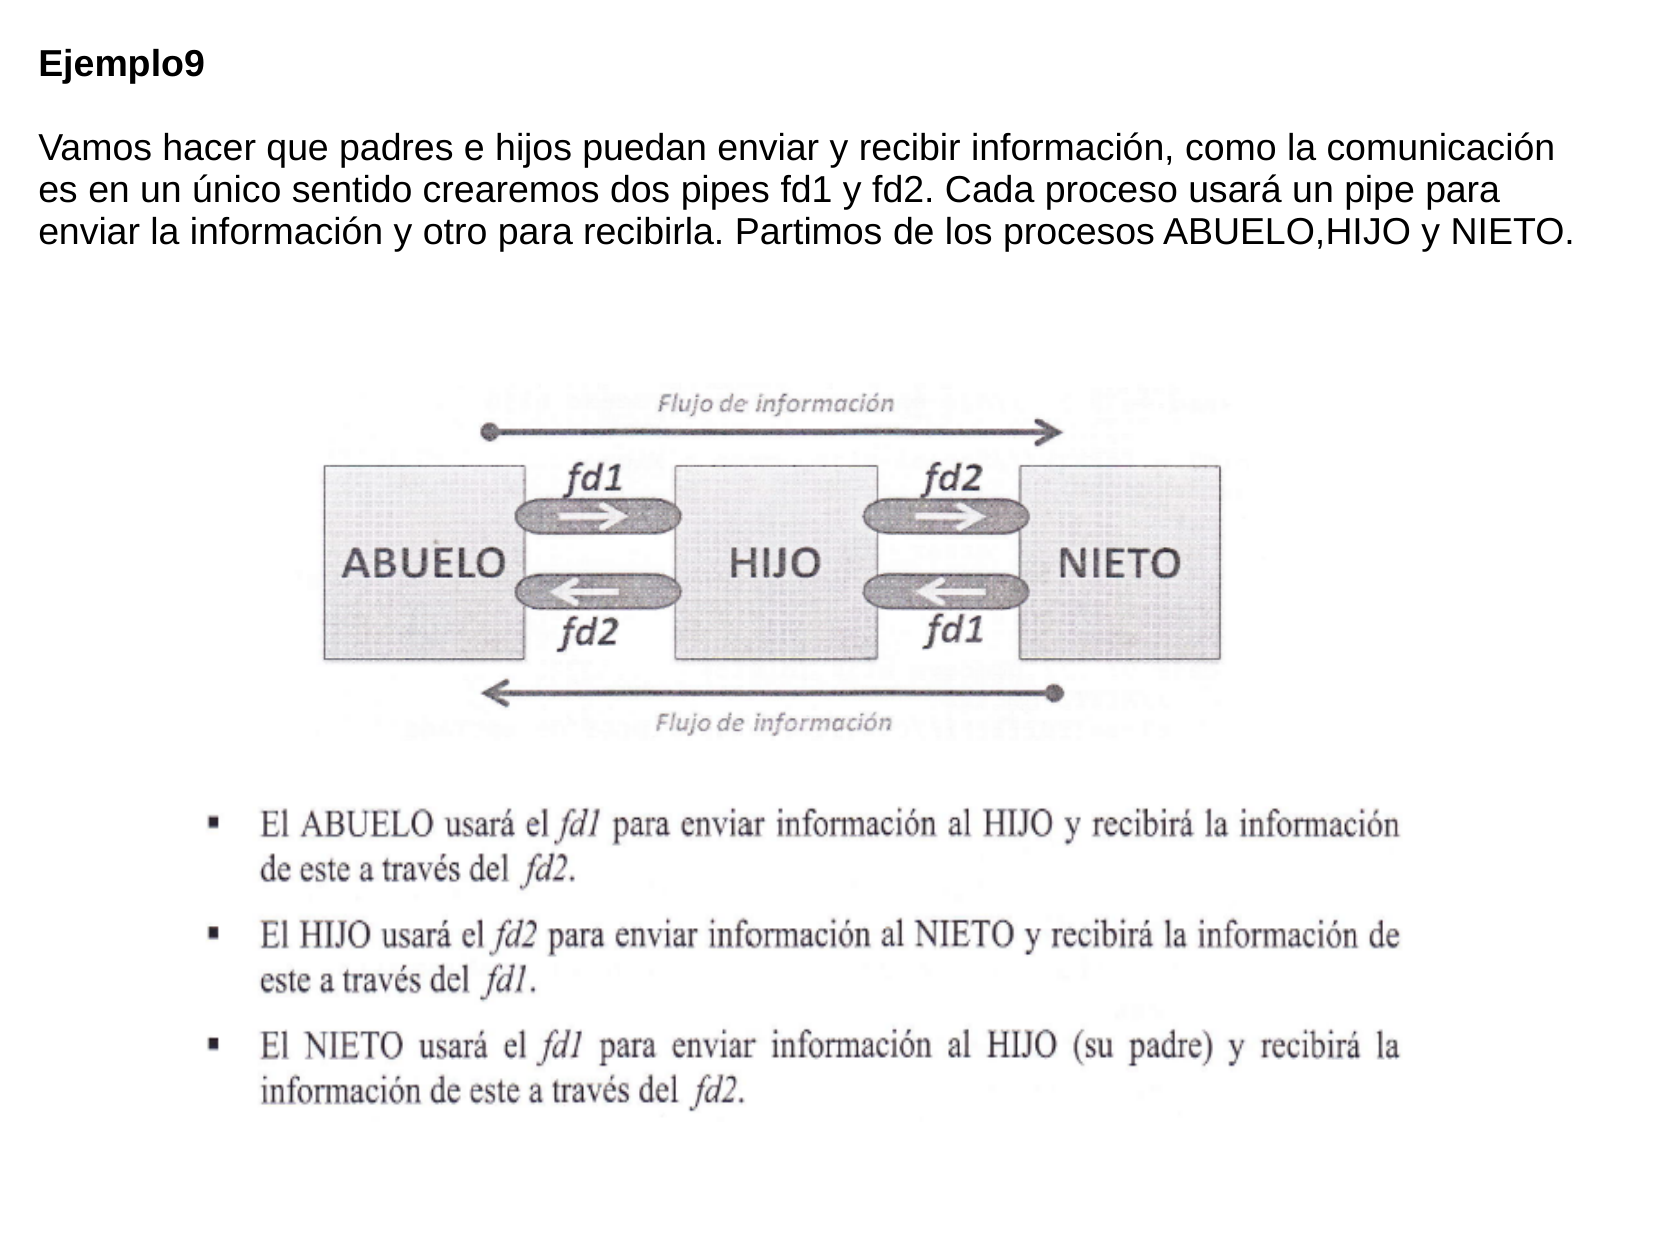

Ejemplo9
Vamos hacer que padres e hijos puedan enviar y recibir información, como la comunicación es en un único sentido crearemos dos pipes fd1 y fd2. Cada proceso usará un pipe para enviar la información y otro para recibirla. Partimos de los procesos ABUELO,HIJO y NIETO.